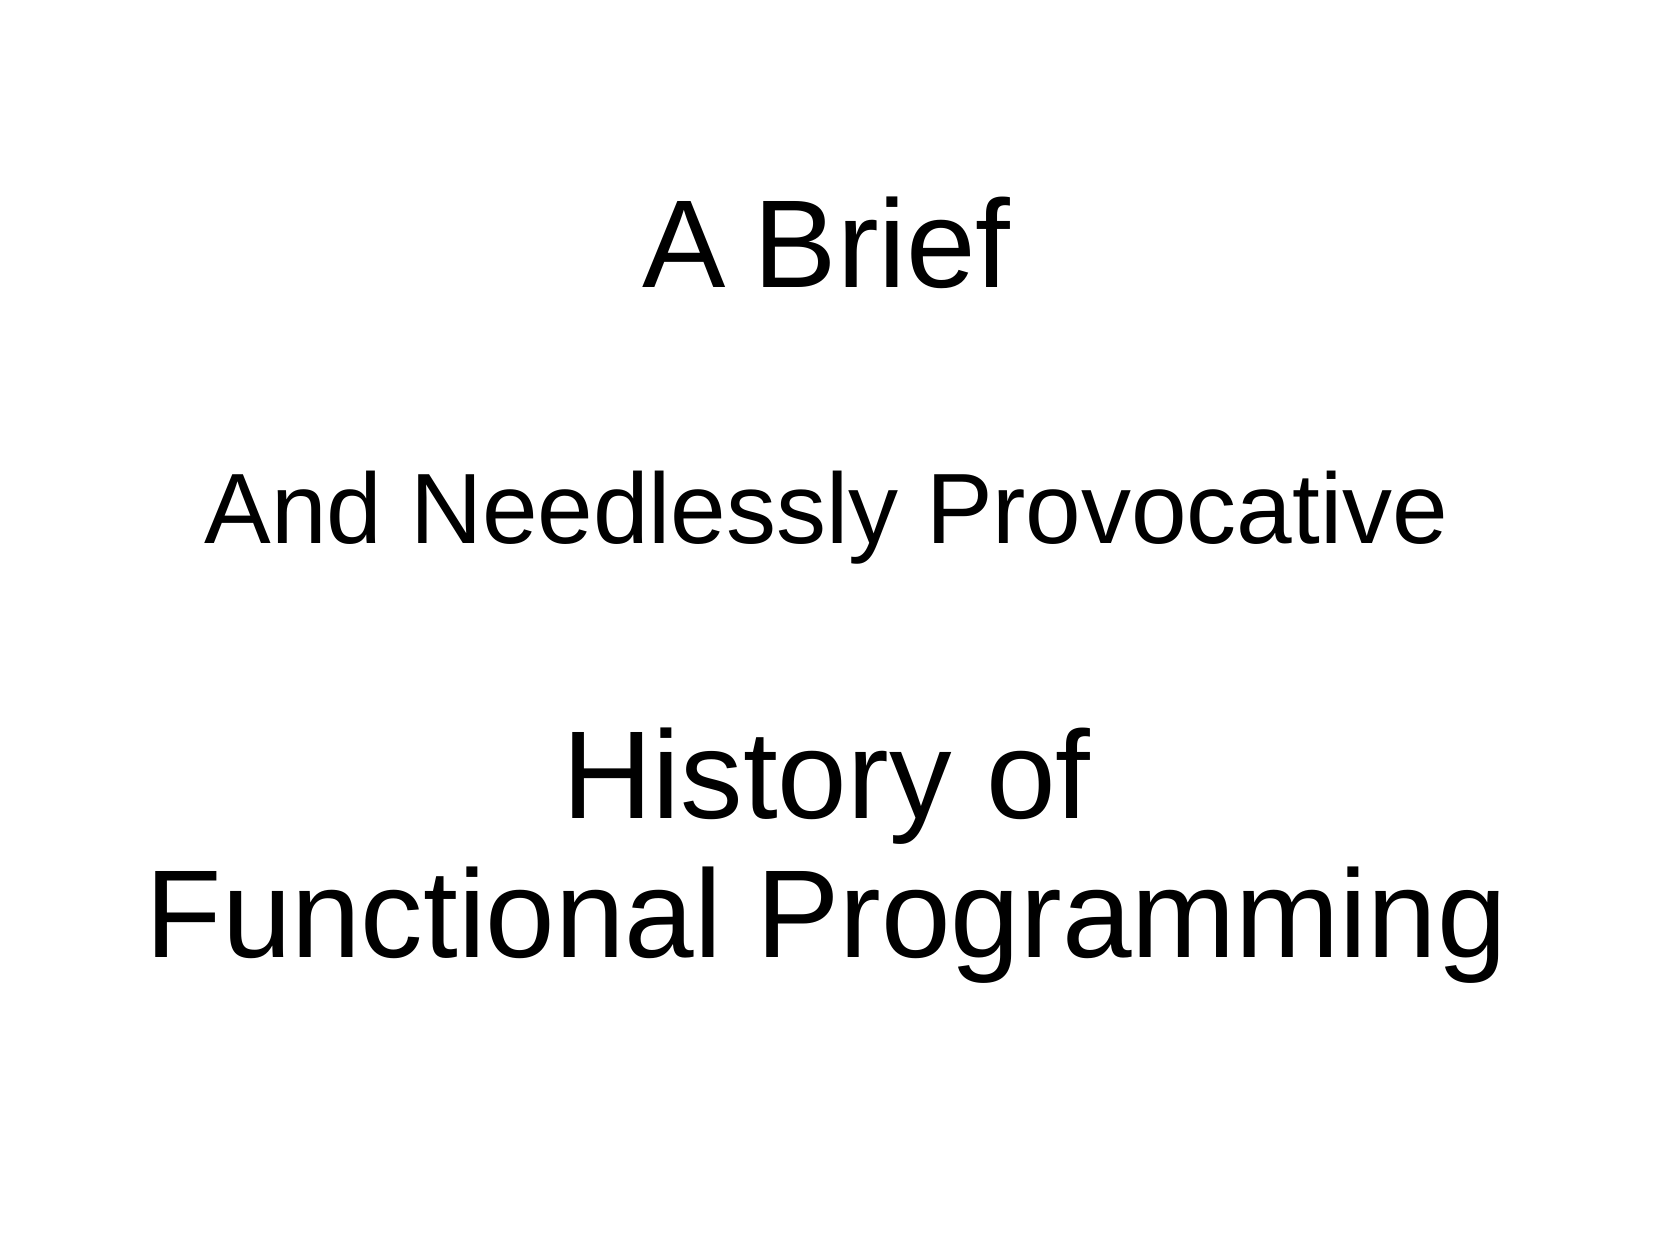

# A Brief
And Needlessly Provocative
History of
Functional Programming